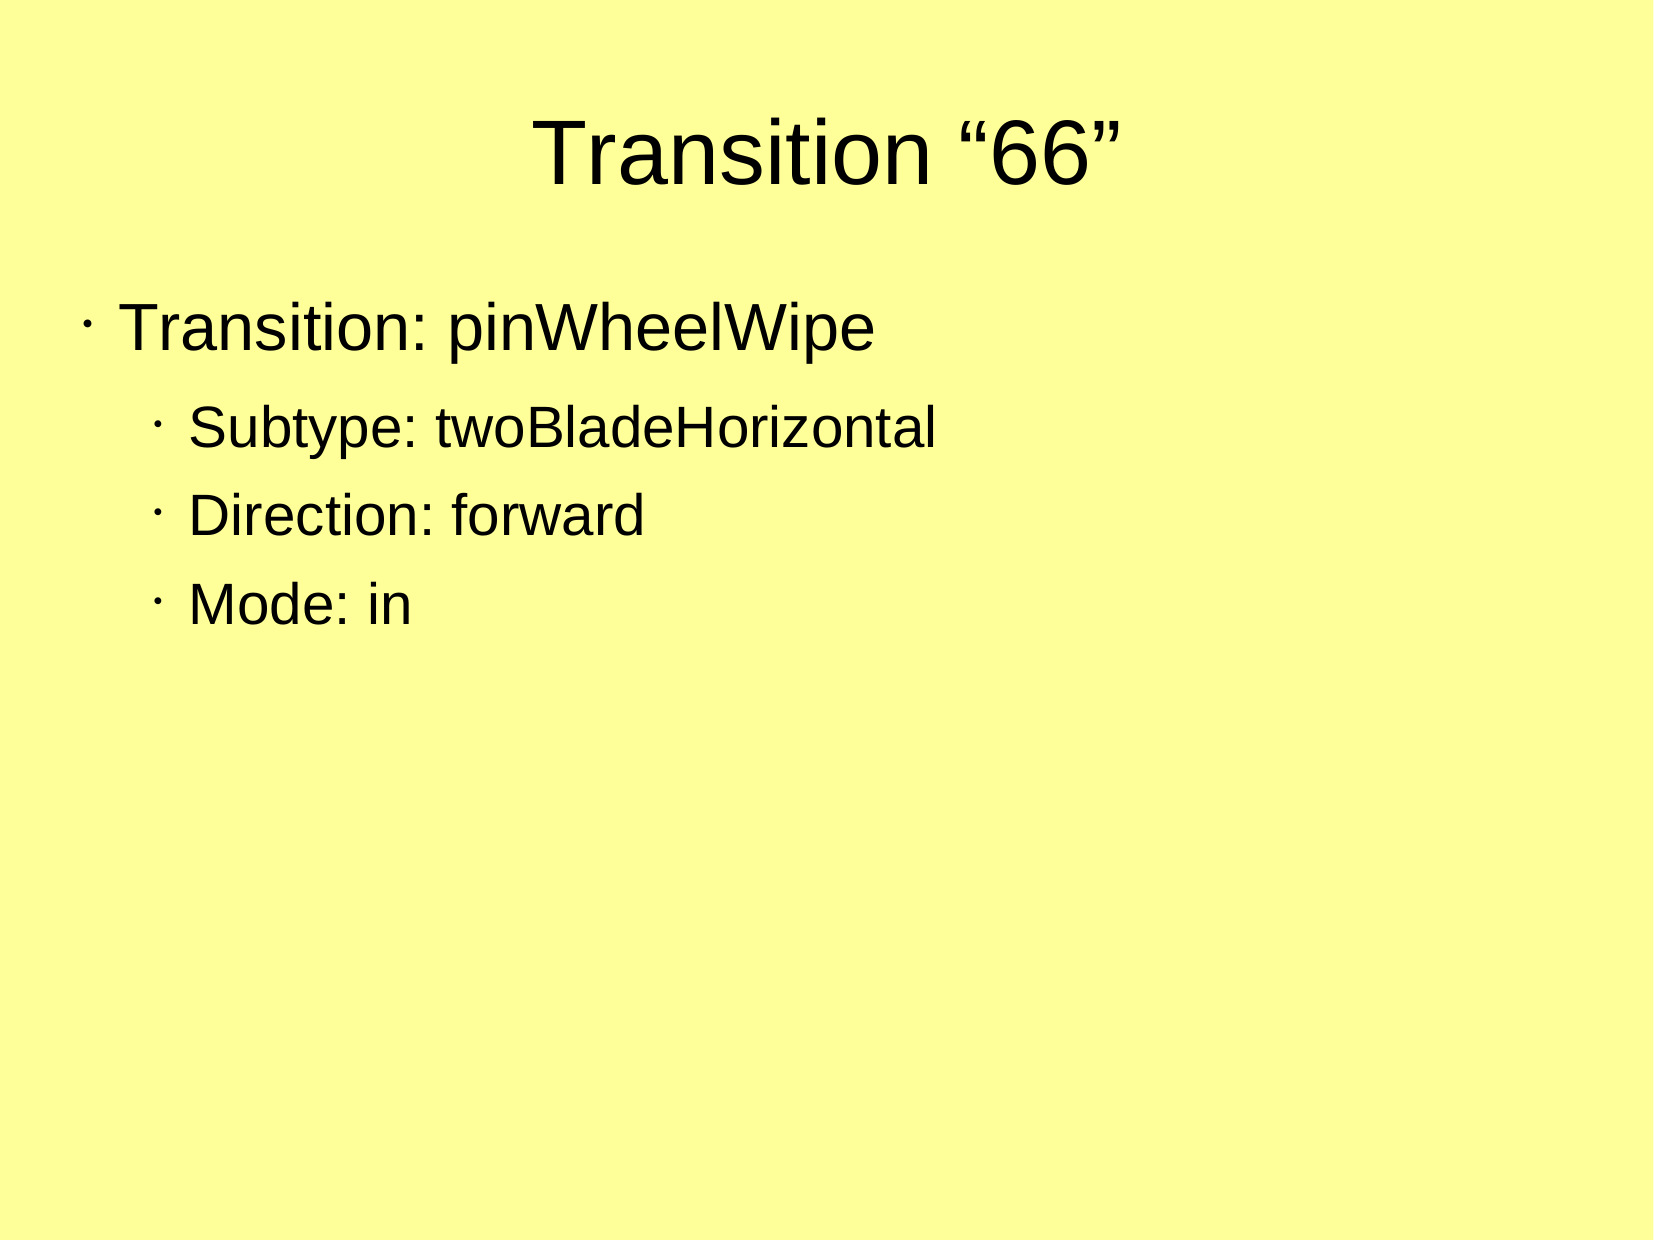

# Transition “66”
Transition: pinWheelWipe
Subtype: twoBladeHorizontal
Direction: forward
Mode: in